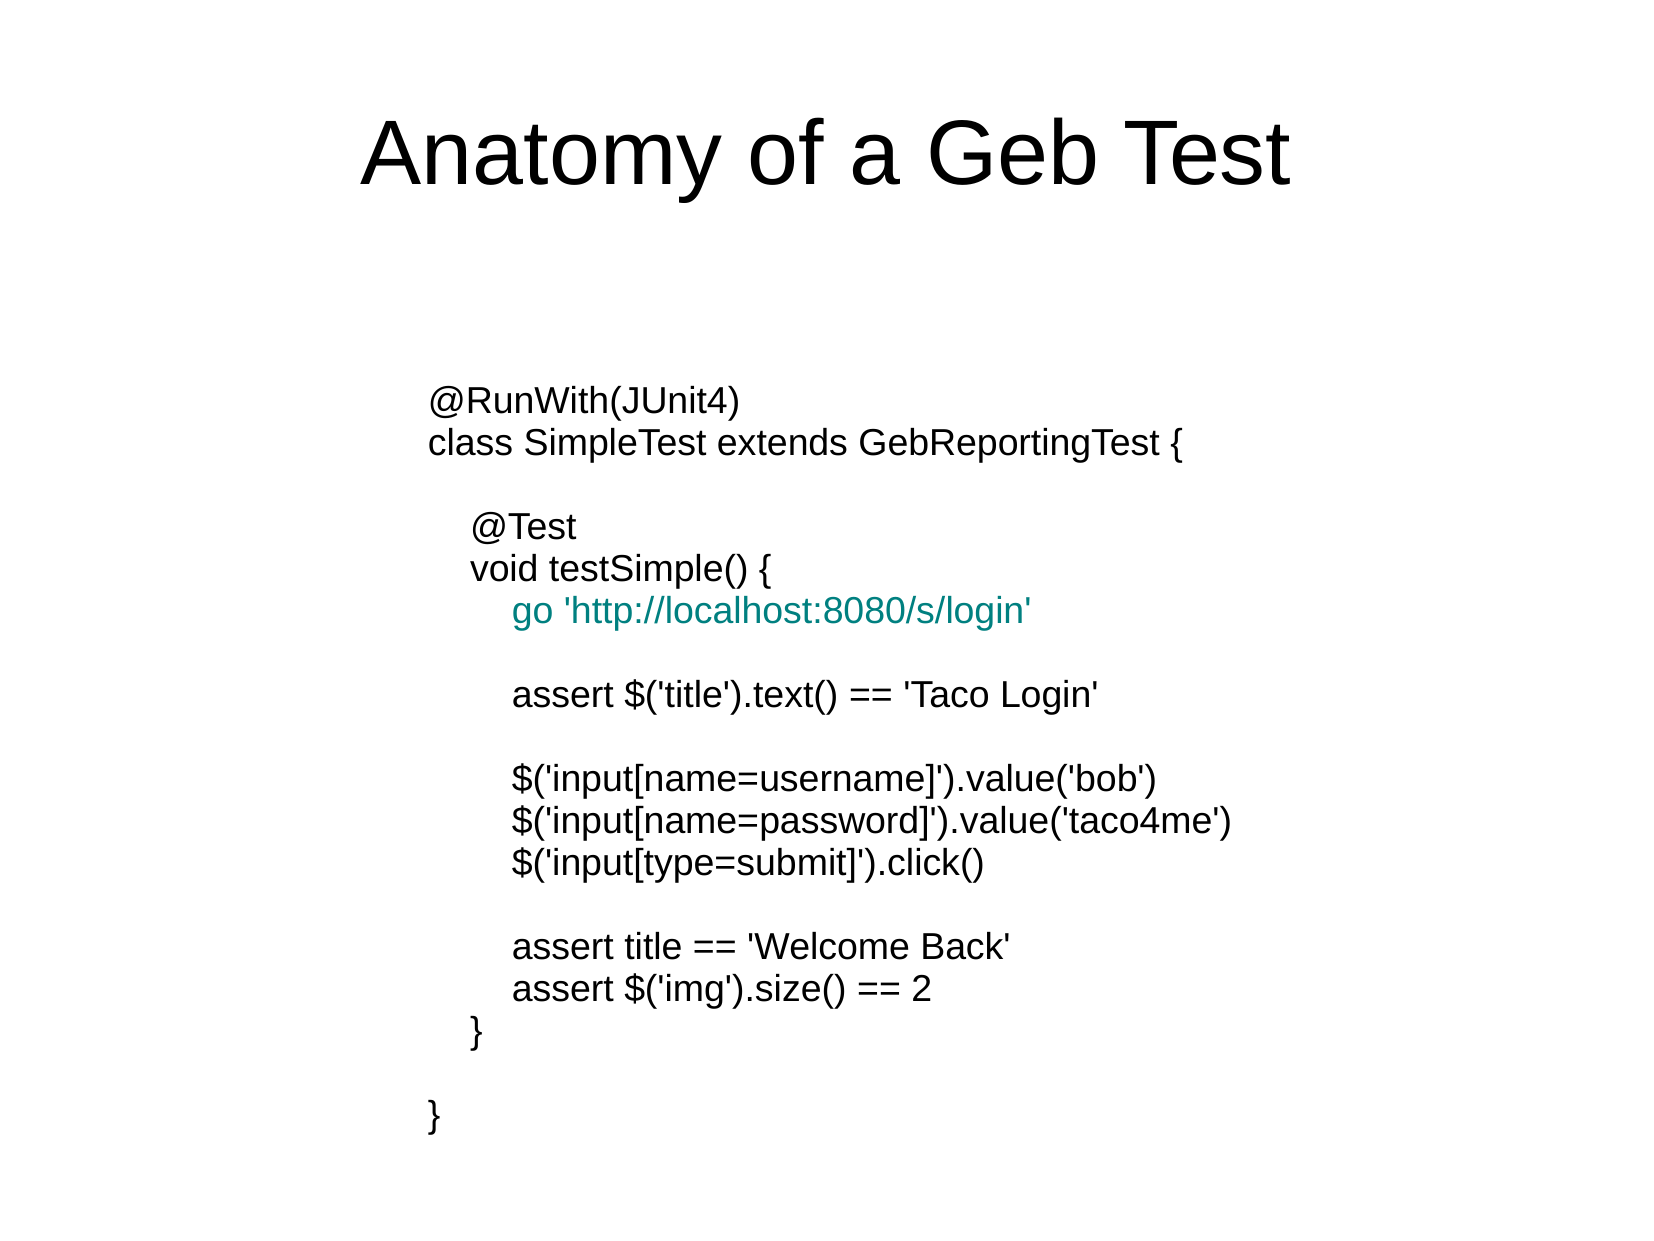

# Anatomy of a Geb Test
@RunWith(JUnit4)
class SimpleTest extends GebReportingTest {
 @Test
 void testSimple() {
 go 'http://localhost:8080/s/login'
 assert $('title').text() == 'Taco Login'
 $('input[name=username]').value('bob')
 $('input[name=password]').value('taco4me')
 $('input[type=submit]').click()
 assert title == 'Welcome Back'
 assert $('img').size() == 2
 }
}